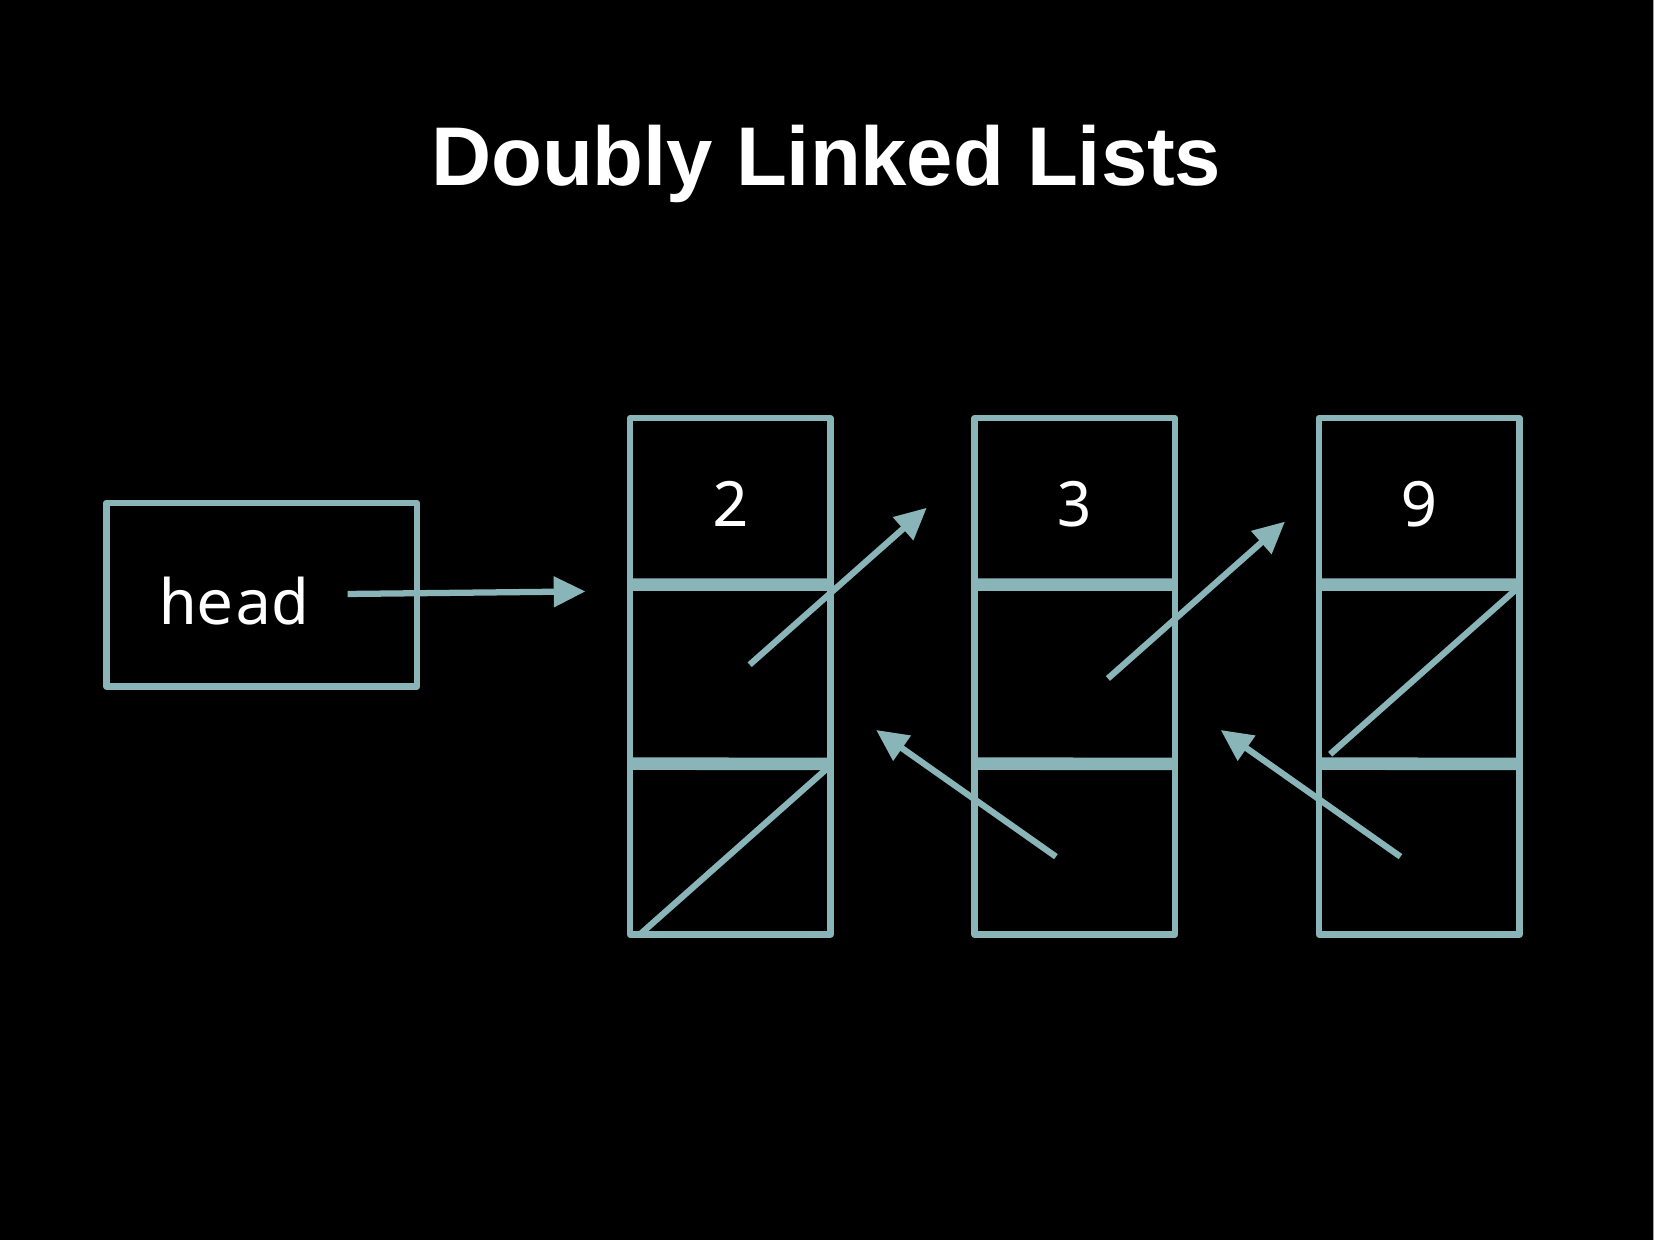

Doubly Linked Lists
2
3
9
head